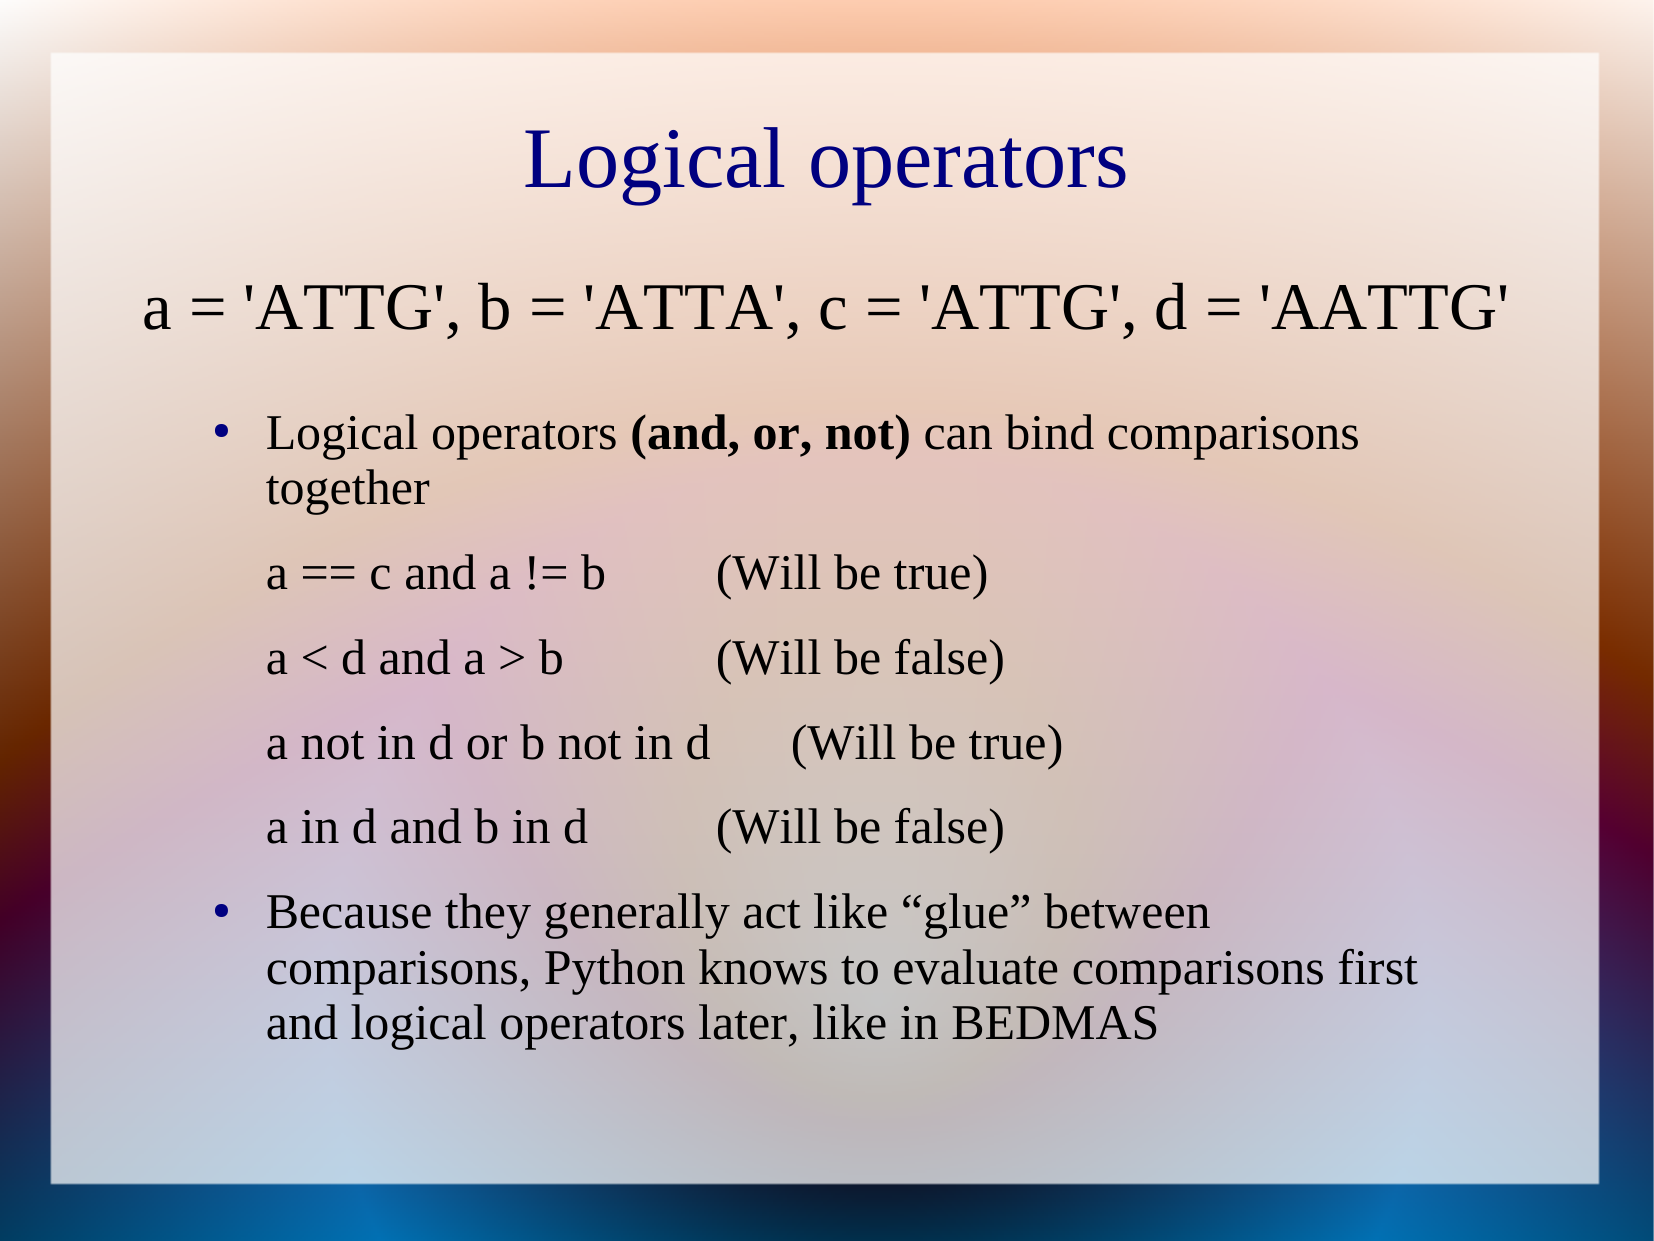

# Logical operators
a = 'ATTG', b = 'ATTA', c = 'ATTG', d = 'AATTG'
Logical operators (and, or, not) can bind comparisons together
a == c and a != b		(Will be true)
a < d and a > b			(Will be false)
a not in d or b not in d		(Will be true)
a in d and b in d		(Will be false)
Because they generally act like “glue” between comparisons, Python knows to evaluate comparisons first and logical operators later, like in BEDMAS